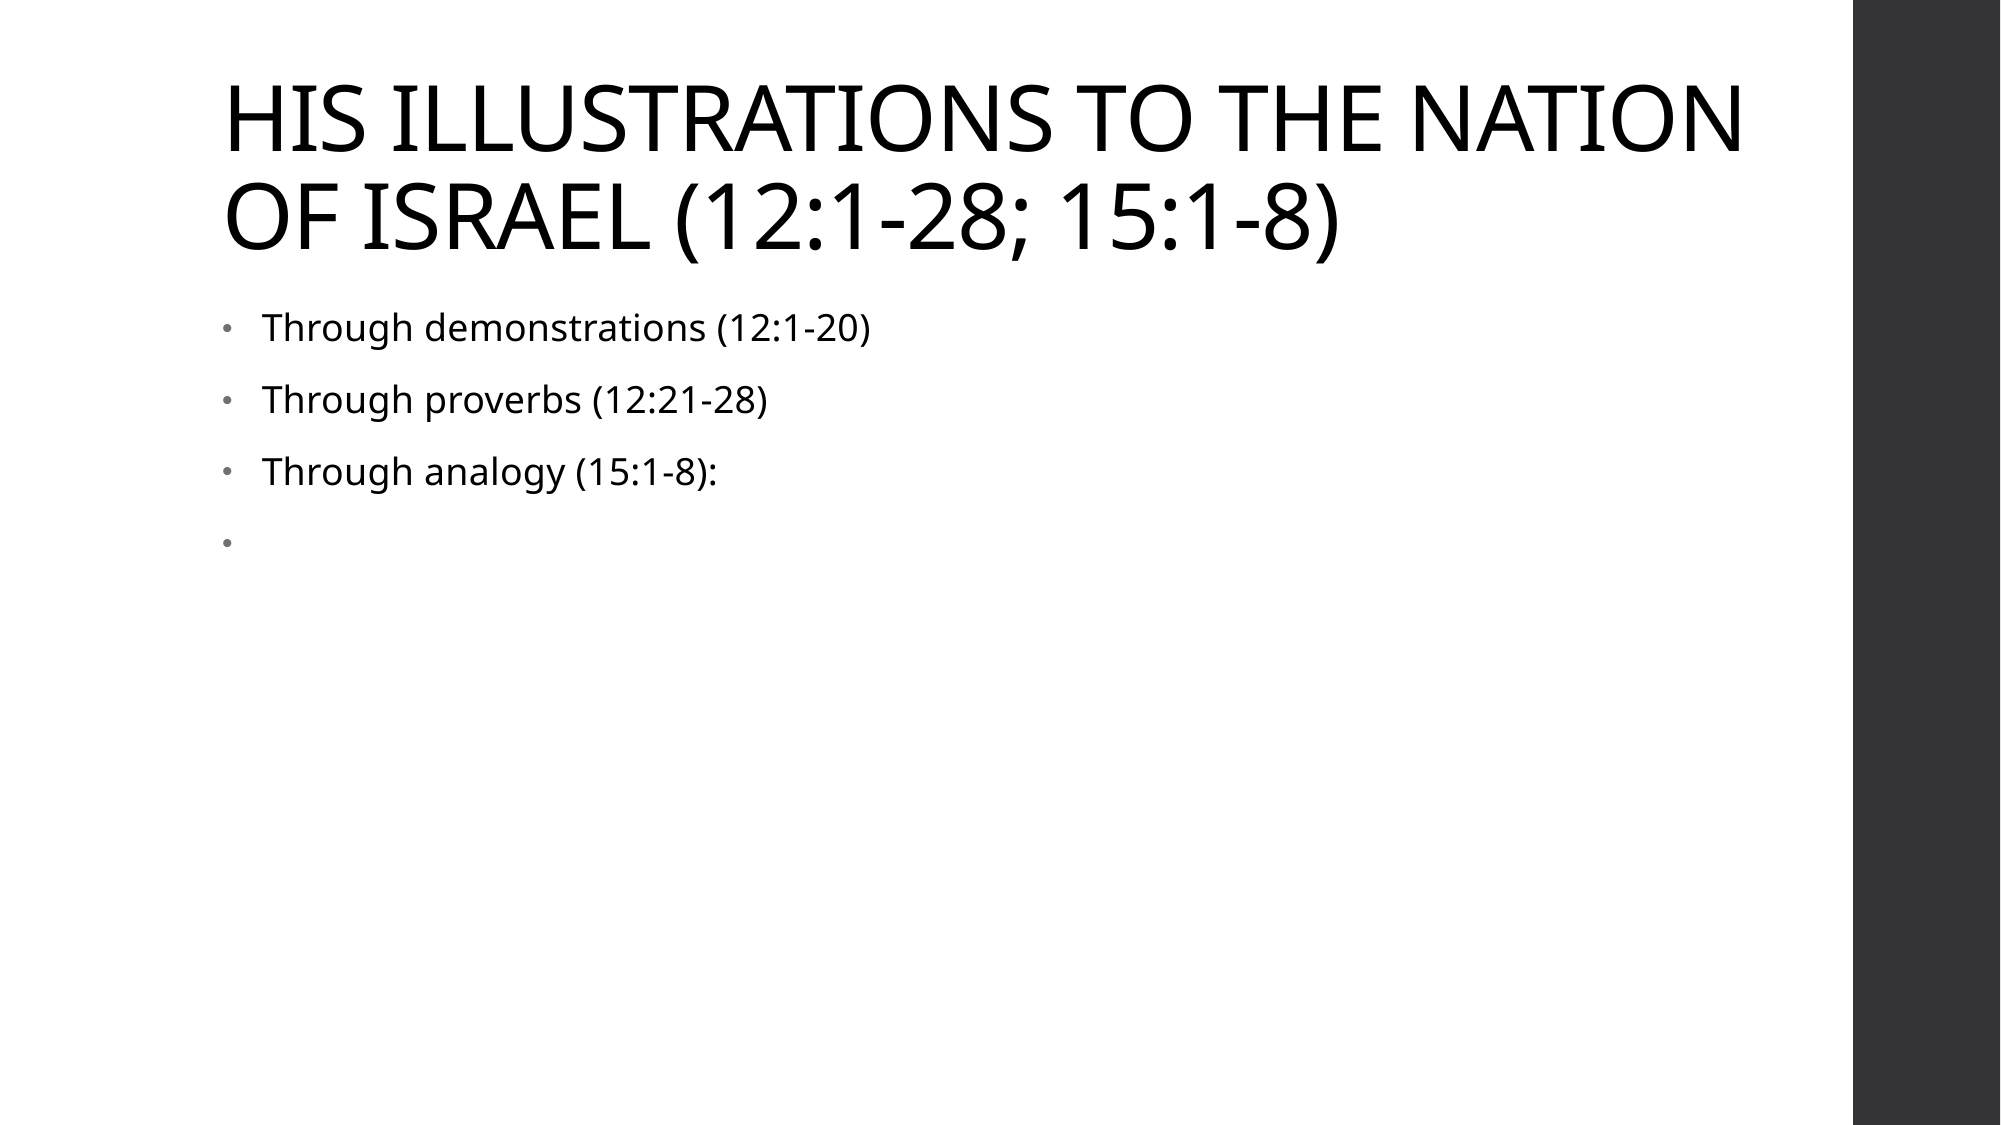

# HIS ILLUSTRATIONS TO THE NATION OF ISRAEL (12:1-28; 15:1-8)
 Through demonstrations (12:1-20)
 Through proverbs (12:21-28)
 Through analogy (15:1-8):